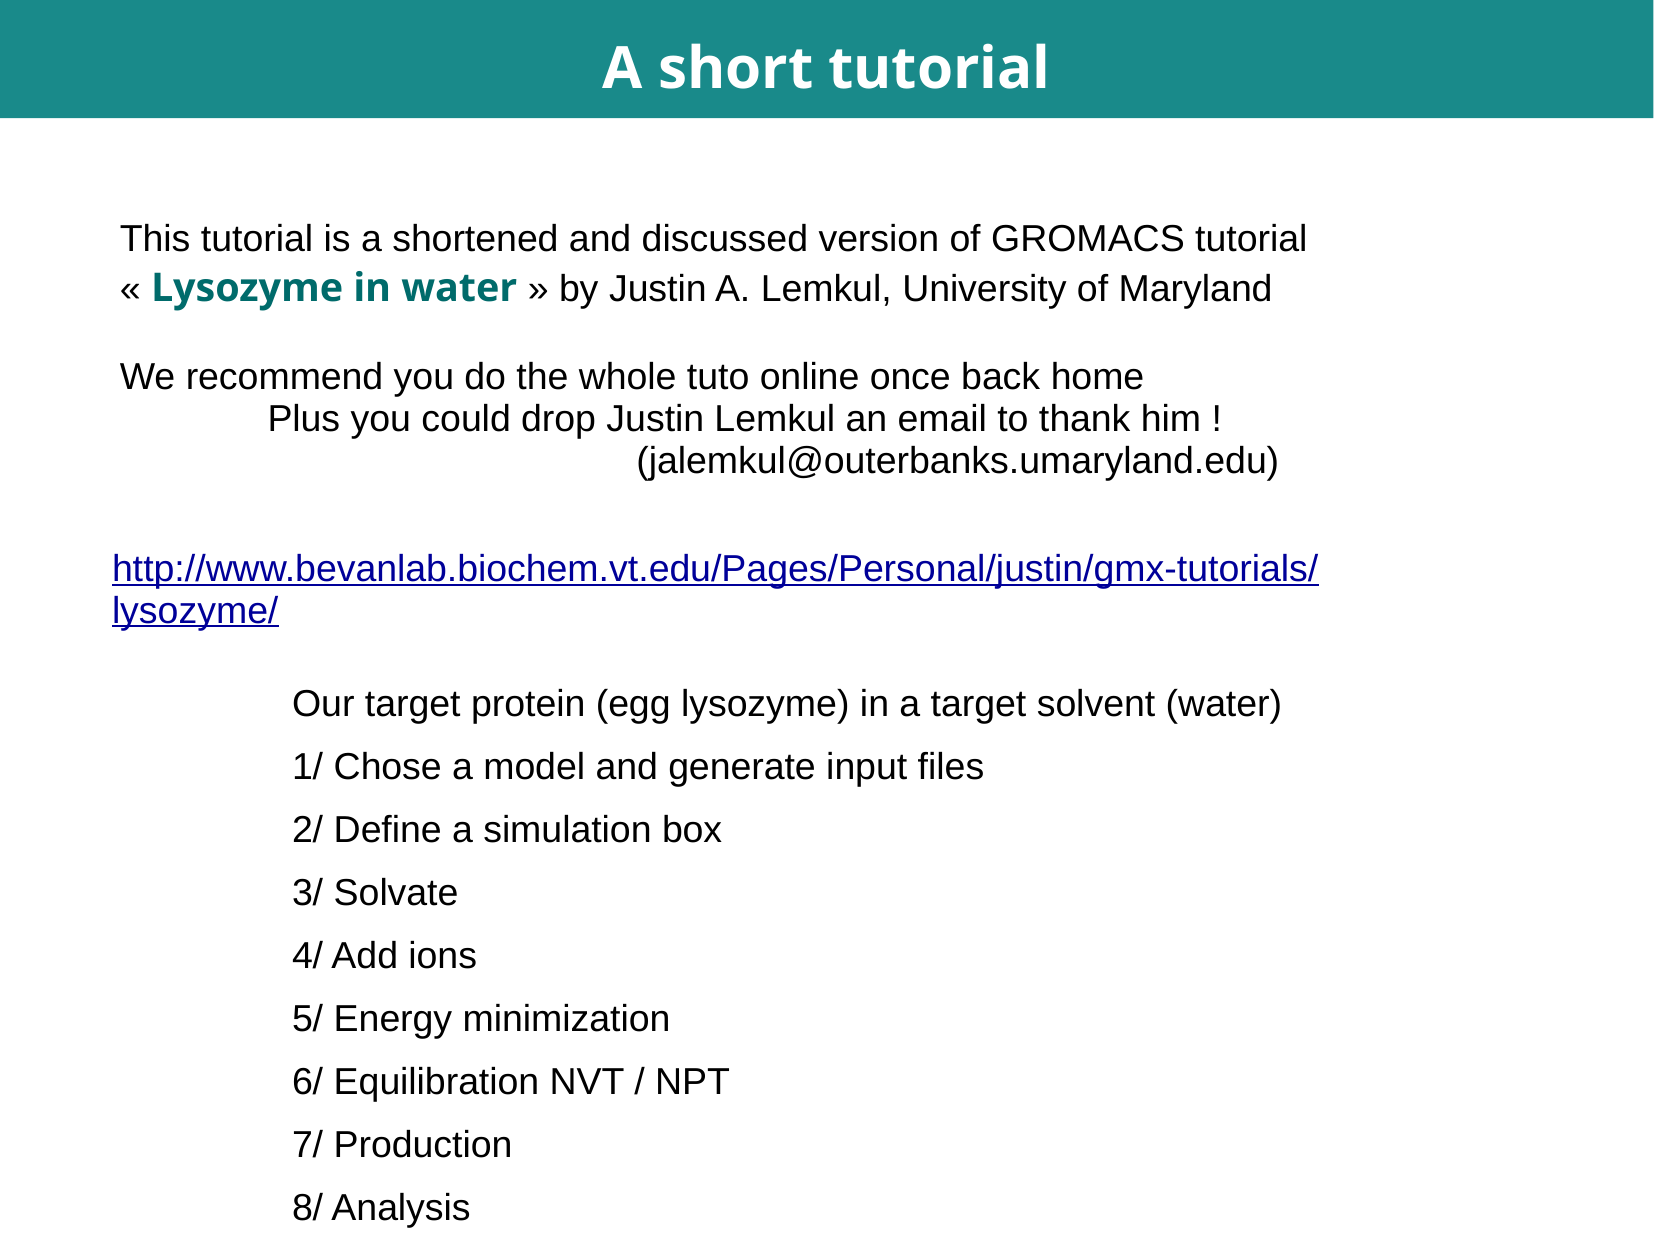

A short tutorial
This tutorial is a shortened and discussed version of GROMACS tutorial
« Lysozyme in water » by Justin A. Lemkul, University of Maryland
We recommend you do the whole tuto online once back home
		Plus you could drop Justin Lemkul an email to thank him !
							(jalemkul@outerbanks.umaryland.edu)
http://www.bevanlab.biochem.vt.edu/Pages/Personal/justin/gmx-tutorials/lysozyme/
Our target protein (egg lysozyme) in a target solvent (water)
1/ Chose a model and generate input files
2/ Define a simulation box
3/ Solvate
4/ Add ions
5/ Energy minimization
6/ Equilibration NVT / NPT
7/ Production
8/ Analysis